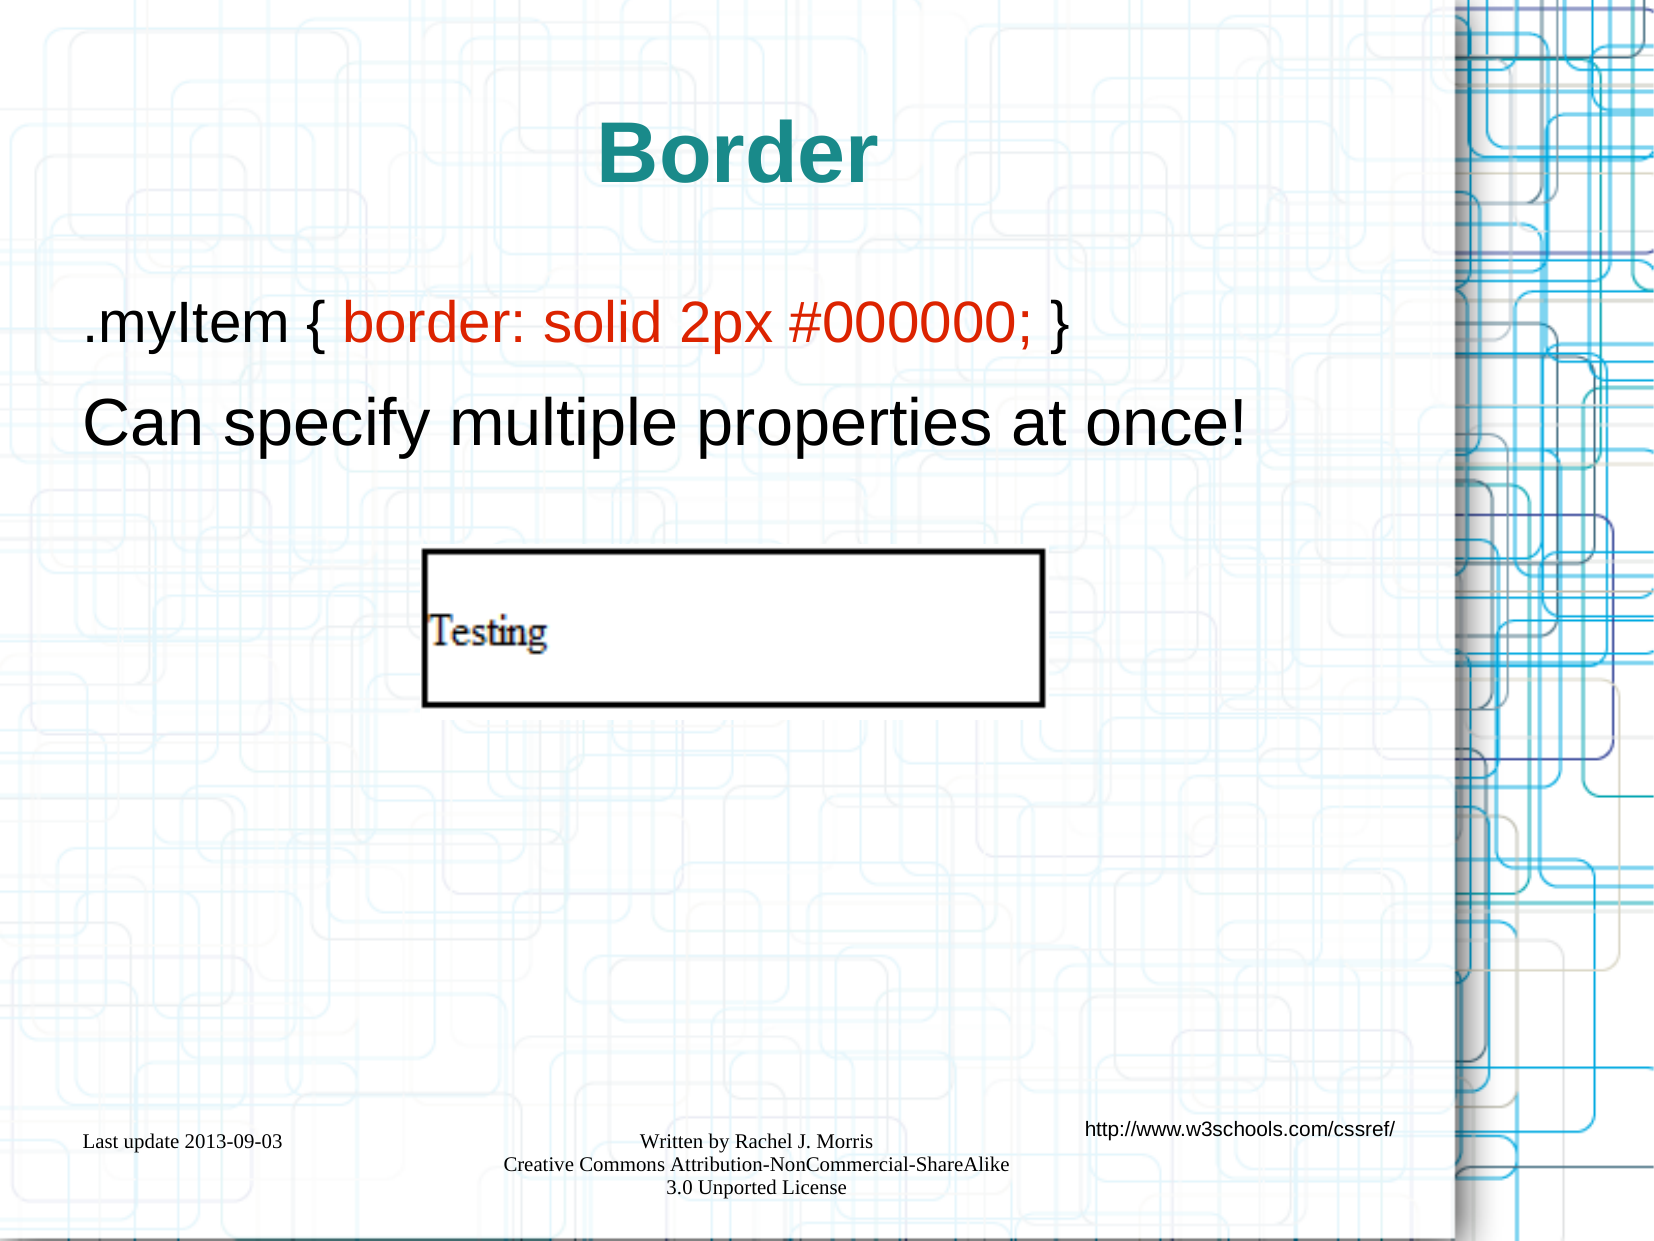

# Border
.myItem { border: solid 2px #000000; }
Can specify multiple properties at once!
http://www.w3schools.com/cssref/